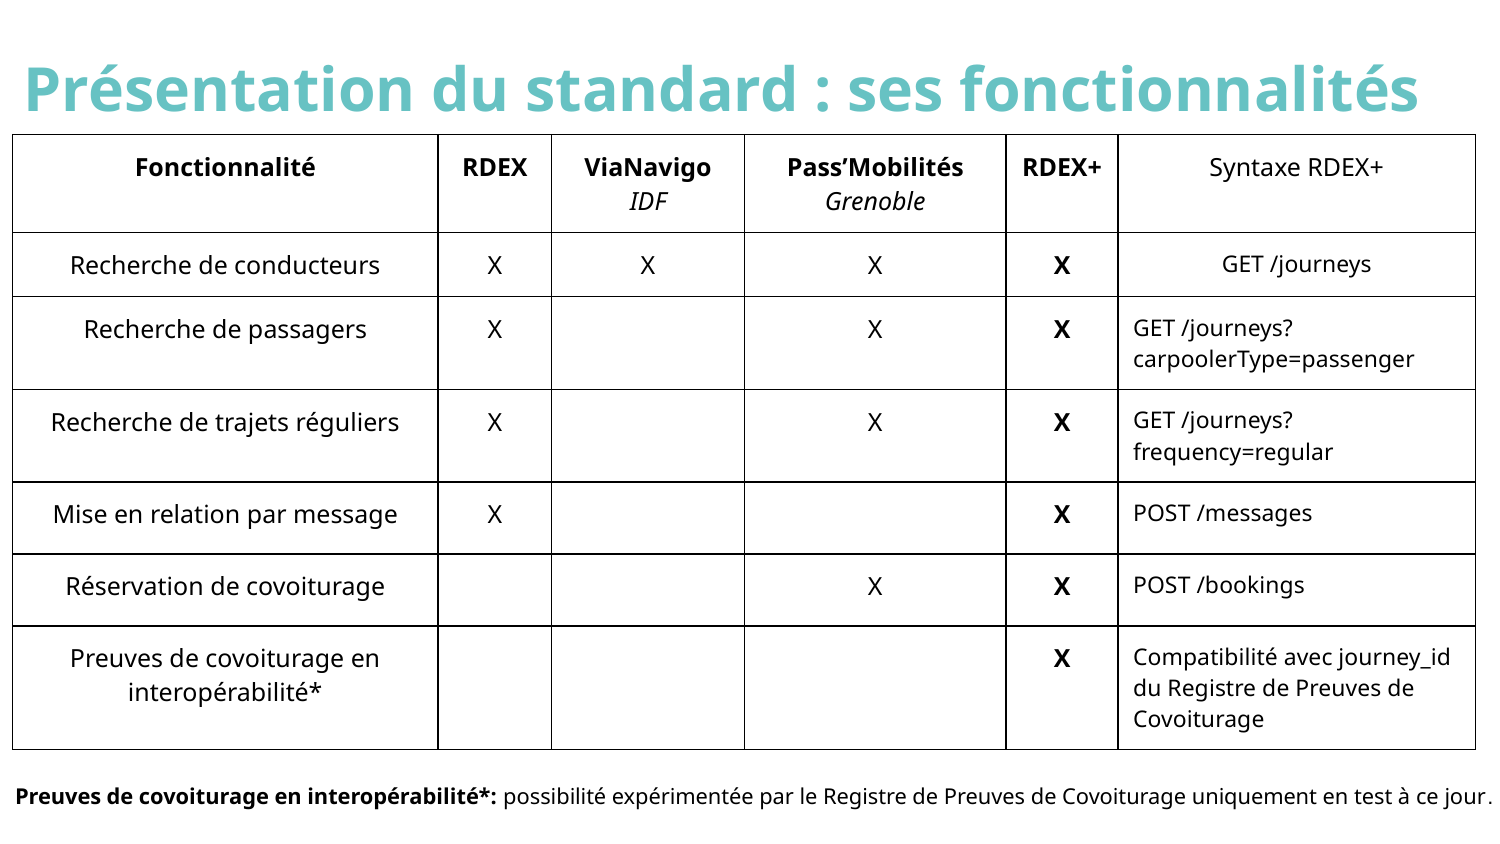

# Présentation du standard : ses fonctionnalités
| Fonctionnalité | RDEX | ViaNavigo IDF | Pass’Mobilités Grenoble | RDEX+ | Syntaxe RDEX+ |
| --- | --- | --- | --- | --- | --- |
| Recherche de conducteurs | X | X | X | X | GET /journeys |
| Recherche de passagers | X | | X | X | GET /journeys? carpoolerType=passenger |
| Recherche de trajets réguliers | X | | X | X | GET /journeys? frequency=regular |
| Mise en relation par message | X | | | X | POST /messages |
| Réservation de covoiturage | | | X | X | POST /bookings |
| Preuves de covoiturage en interopérabilité\* | | | | X | Compatibilité avec journey\_id du Registre de Preuves de Covoiturage |
Preuves de covoiturage en interopérabilité*: possibilité expérimentée par le Registre de Preuves de Covoiturage uniquement en test à ce jour.